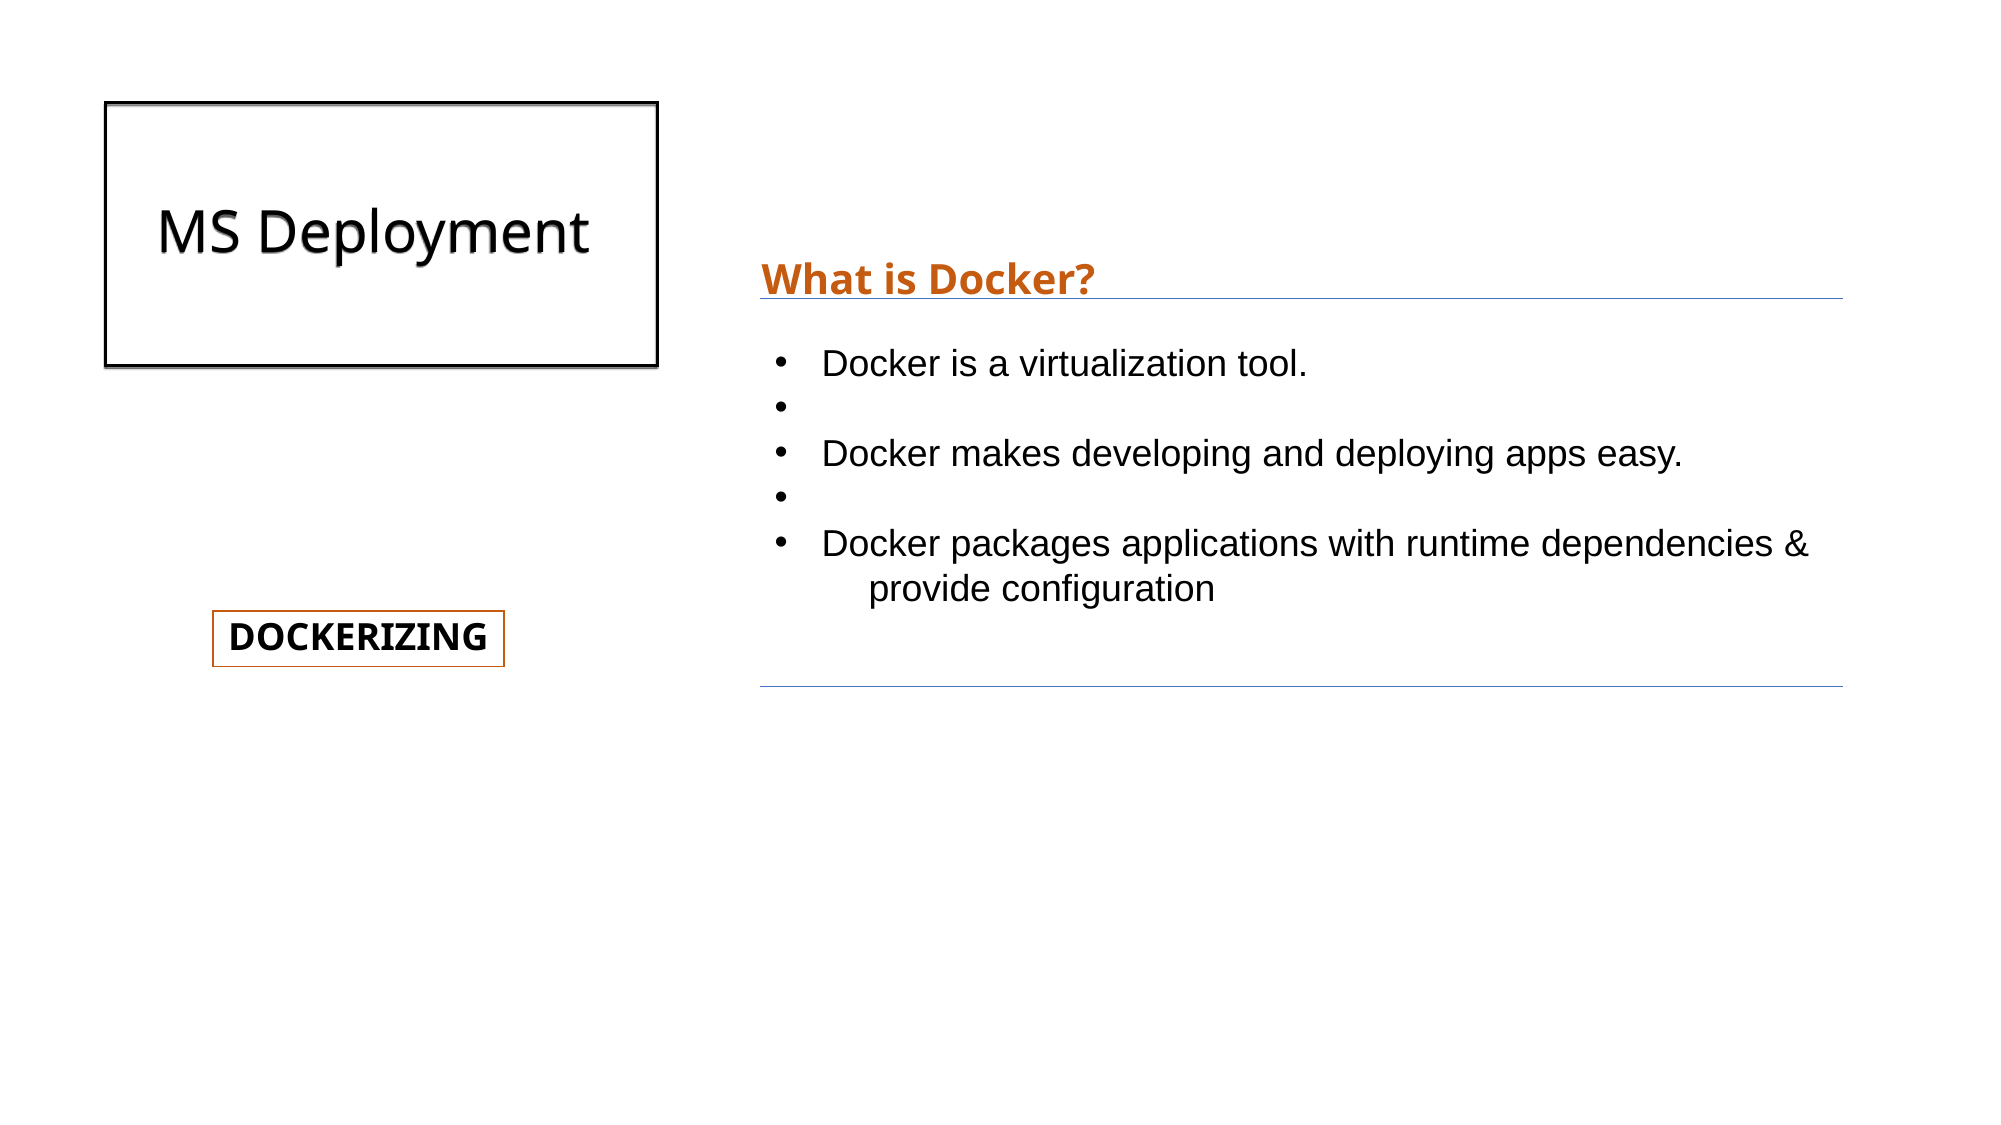

# MS Deployment
What is Docker?
Docker is a virtualization tool.
Docker makes developing and deploying apps easy.
Docker packages applications with runtime dependencies & provide configuration
DOCKERIZING